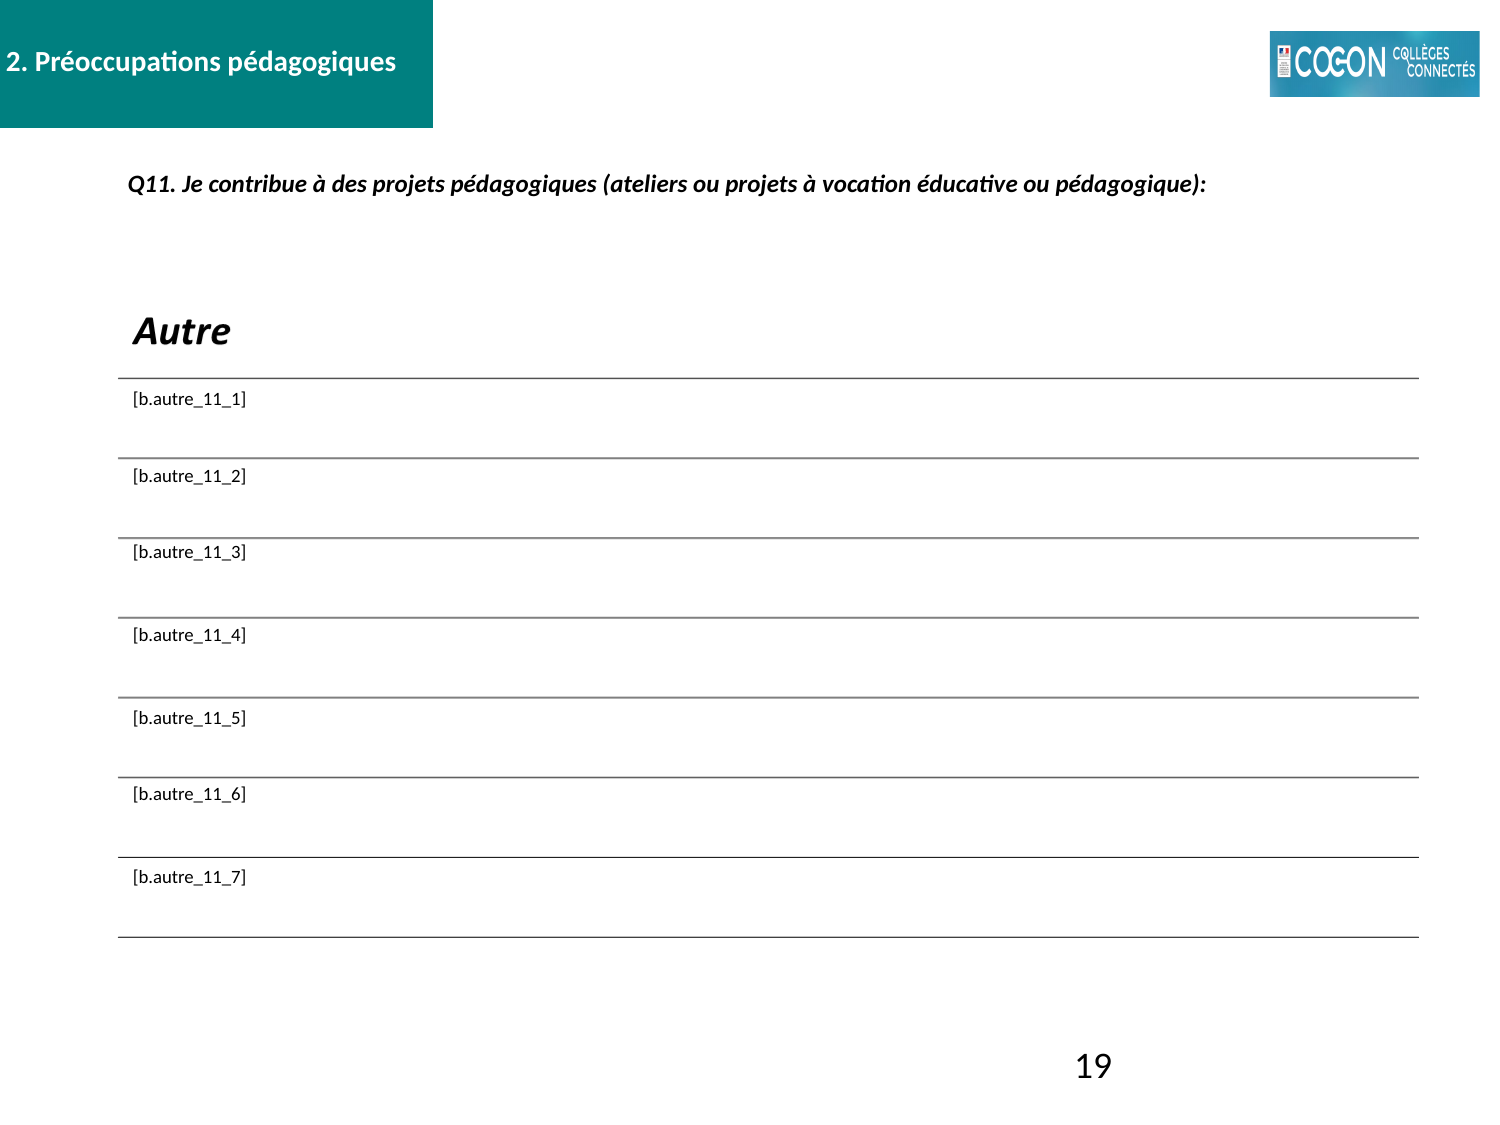

2. Préoccupations pédagogiques
Q11. Je contribue à des projets pédagogiques (ateliers ou projets à vocation éducative ou pédagogique):
[b.autre_11_1]
[b.autre_11_2]
[b.autre_11_3]
[b.autre_11_4]
[b.autre_11_5]
[b.autre_11_6]
[b.autre_11_7]